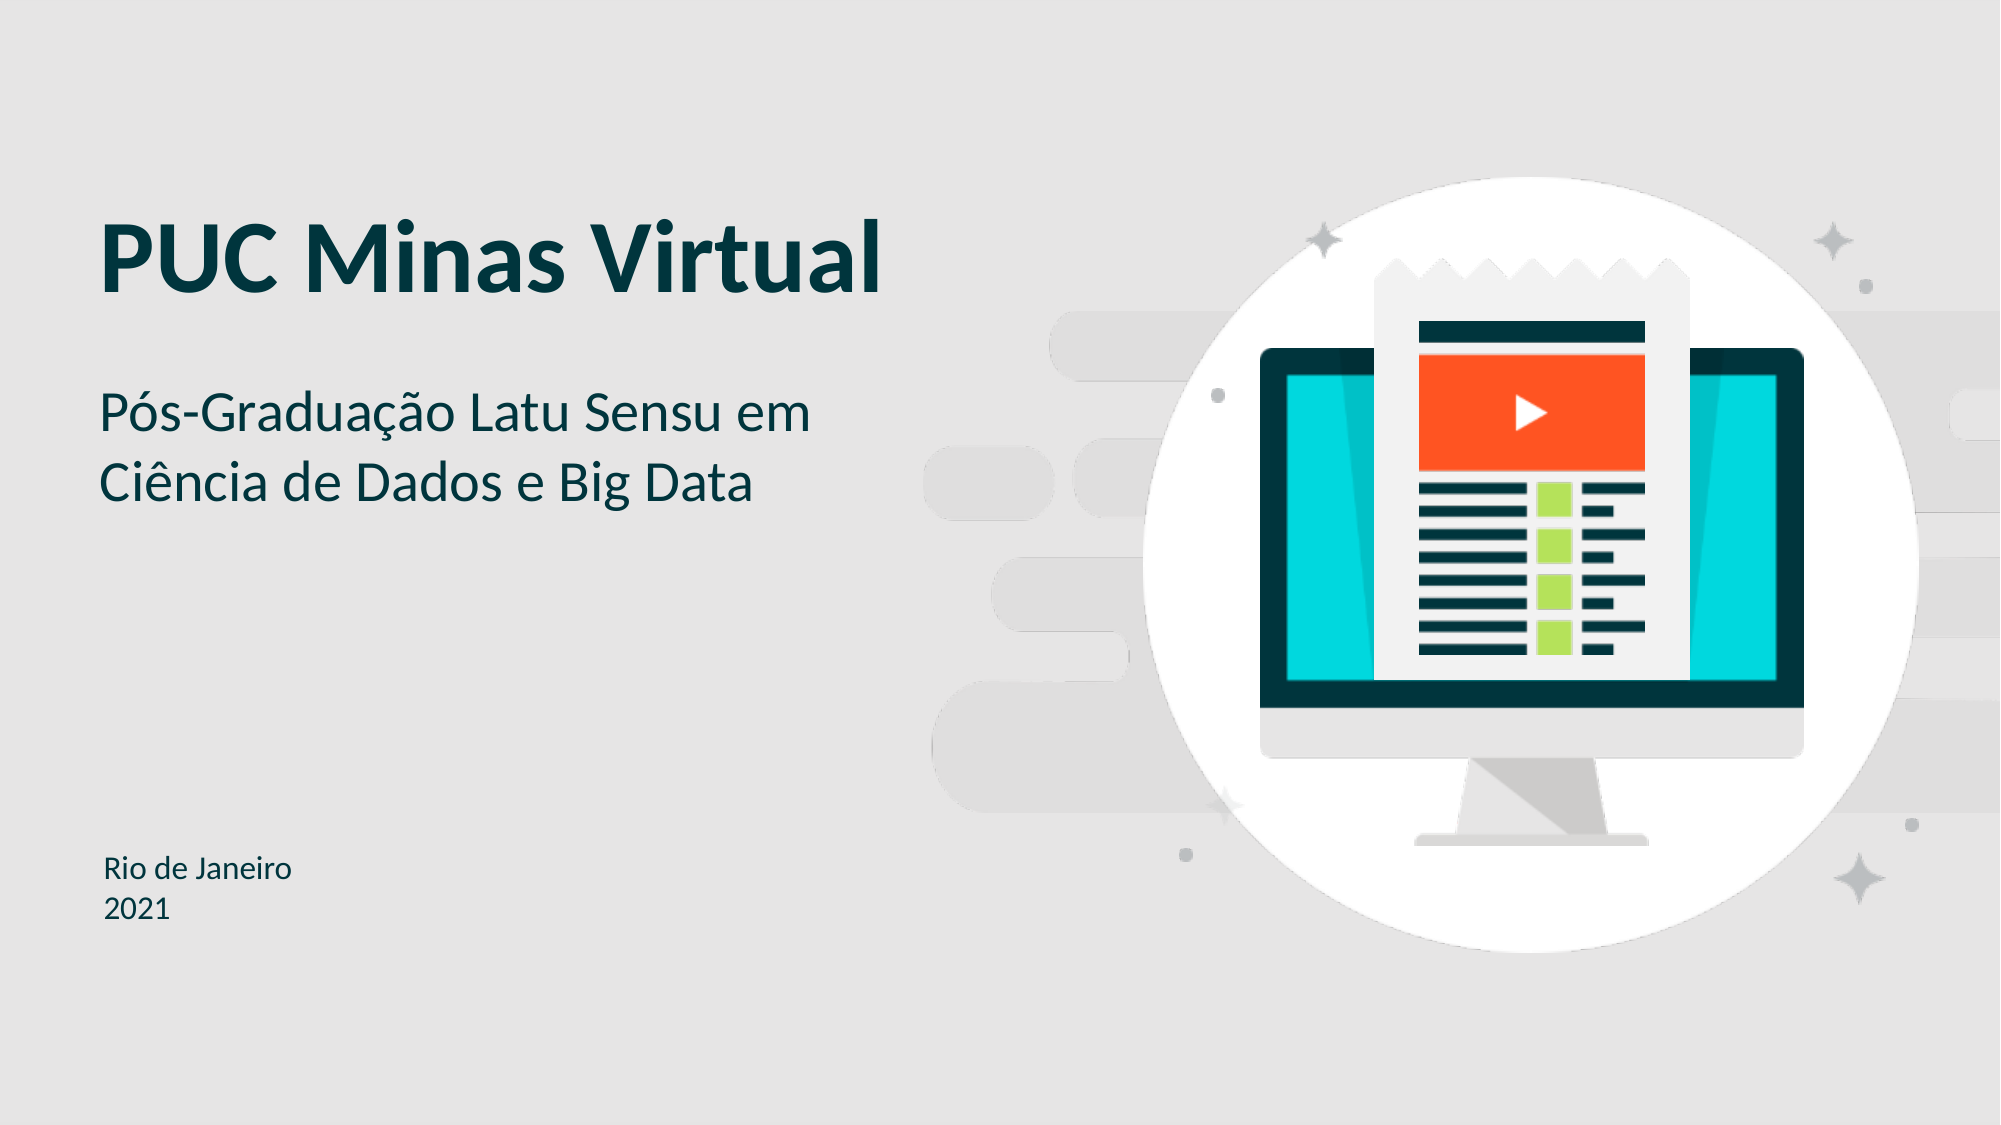

PUC Minas Virtual
# Pós-Graduação Latu Sensu em Ciência de Dados e Big Data
Rio de Janeiro
2021